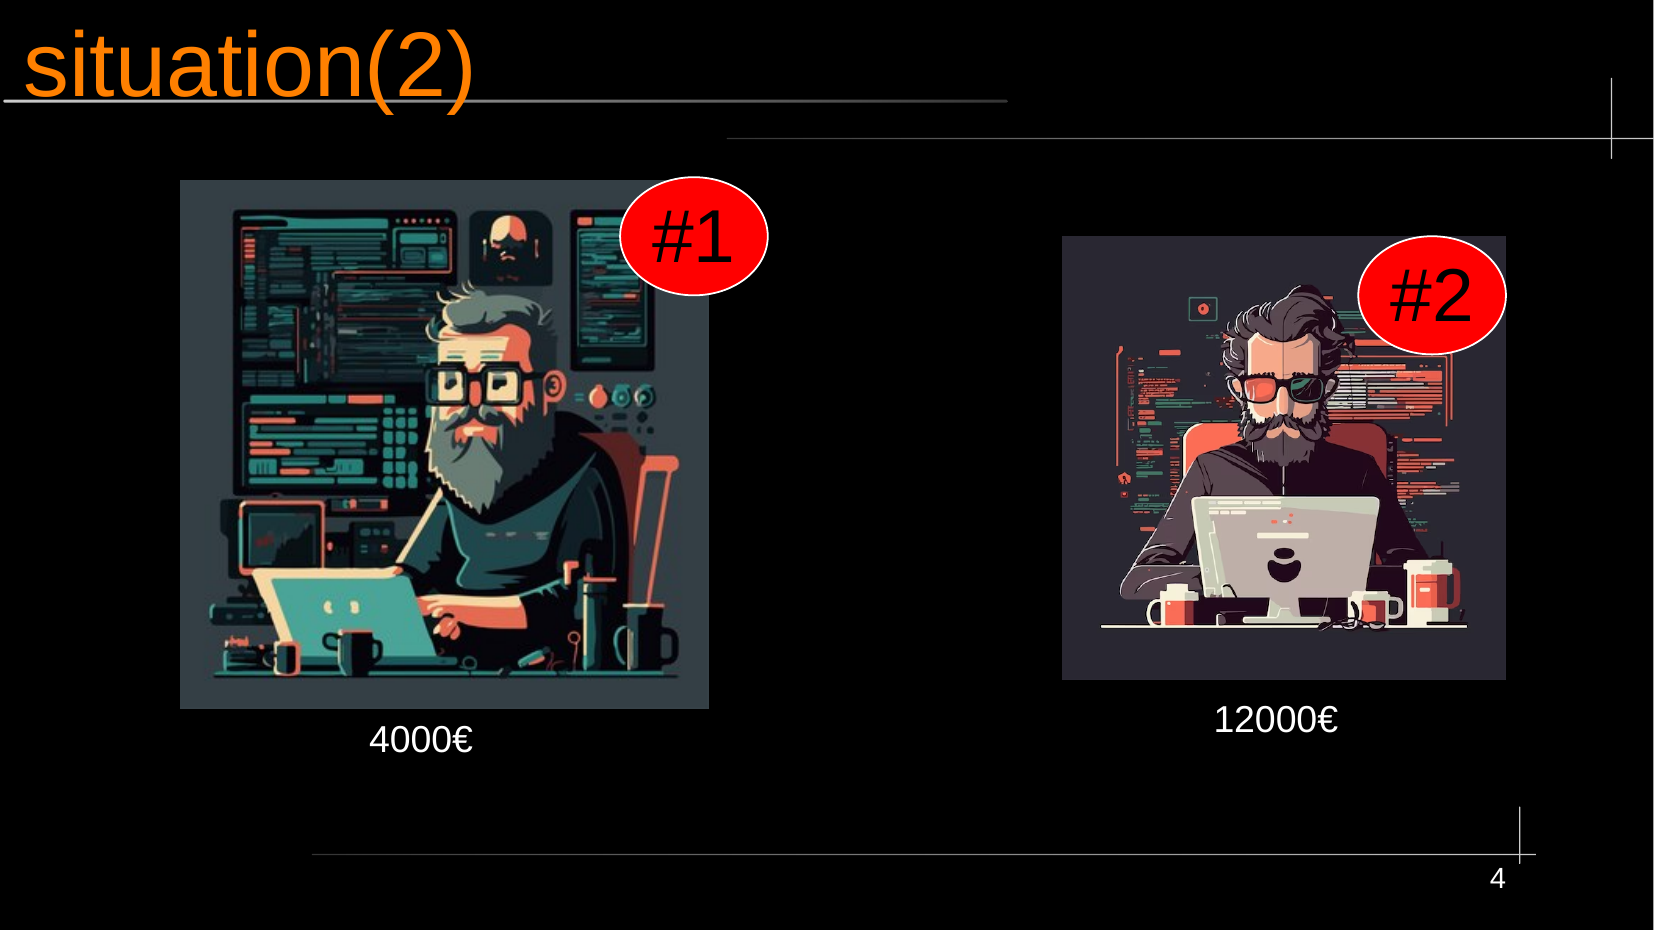

# situation(2)
#1
#2
12000€
4000€
4